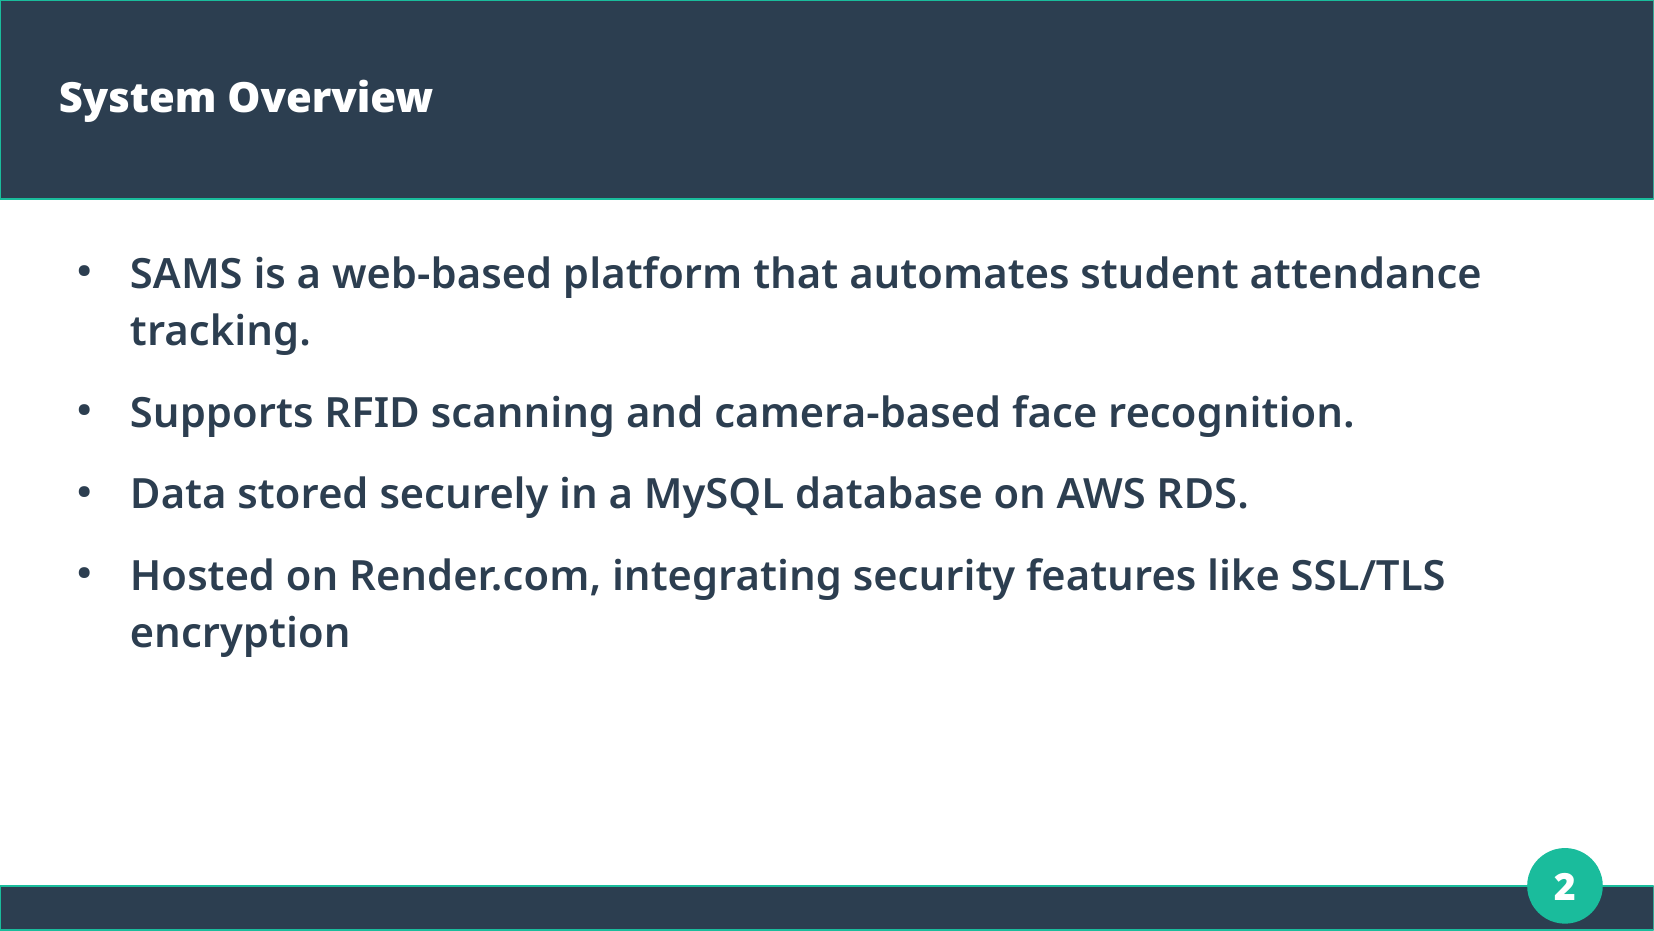

# System Overview
SAMS is a web-based platform that automates student attendance tracking.
Supports RFID scanning and camera-based face recognition.
Data stored securely in a MySQL database on AWS RDS.
Hosted on Render.com, integrating security features like SSL/TLS encryption
2